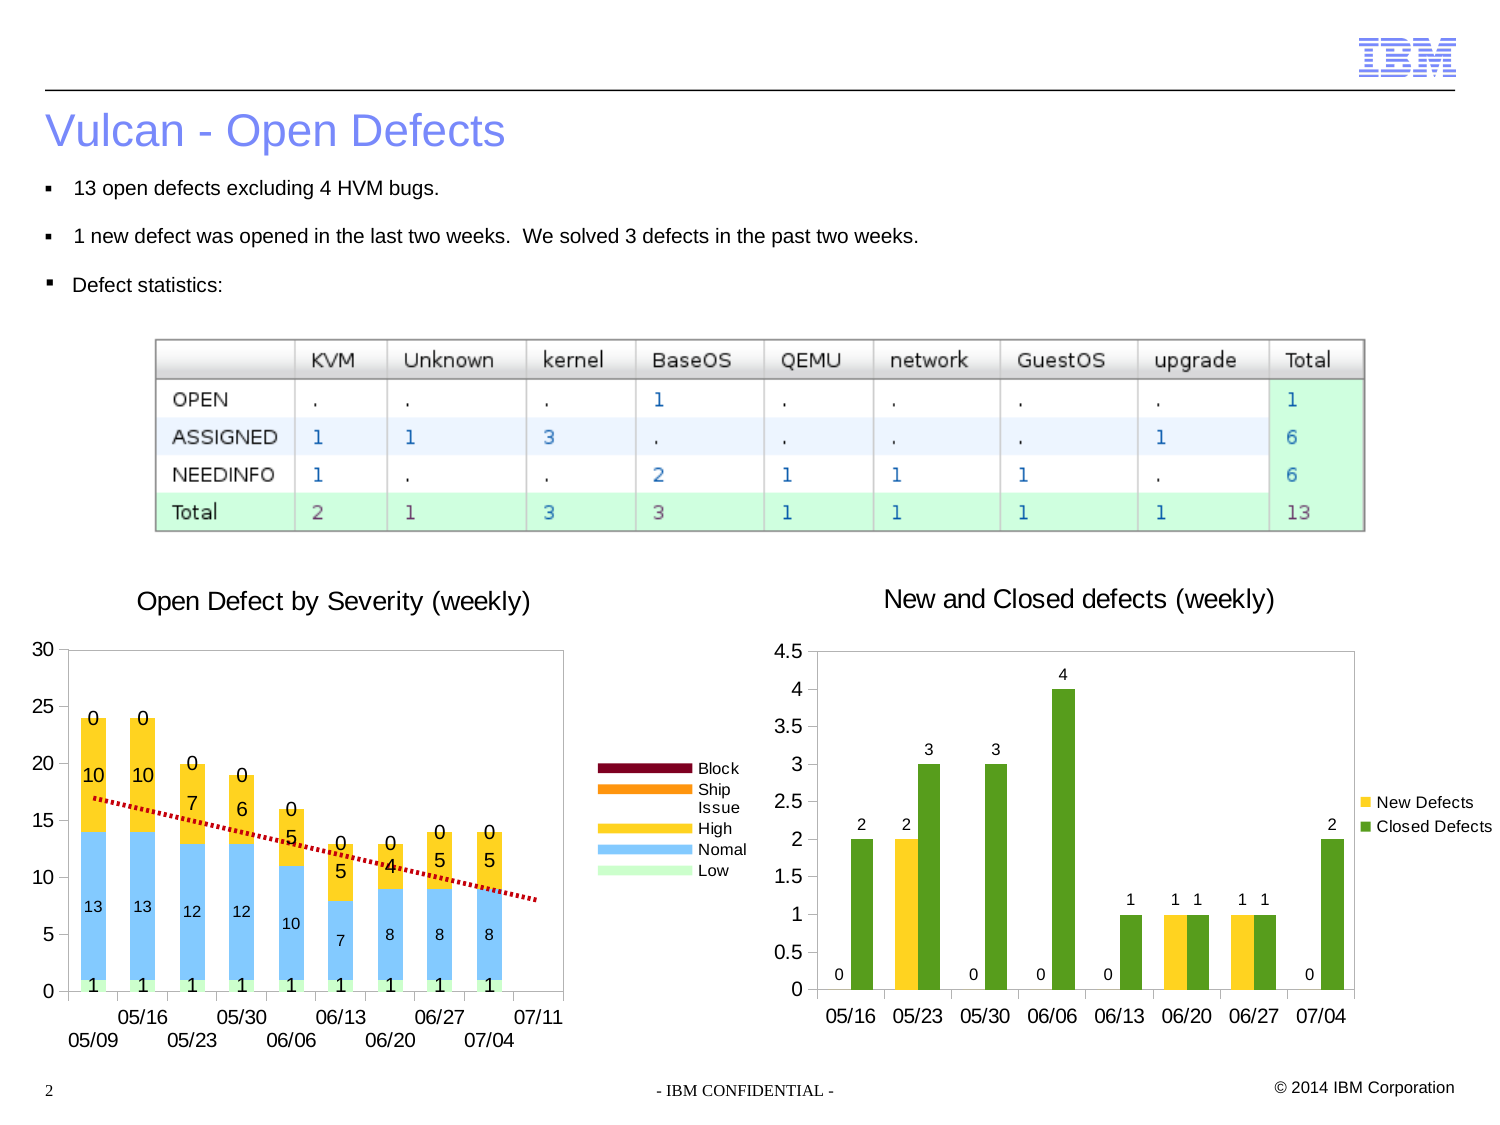

# Vulcan - Open Defects
13 open defects excluding 4 HVM bugs.
1 new defect was opened in the last two weeks. We solved 3 defects in the past two weeks.
Defect statistics:
### Chart: New and Closed defects (weekly)
| Category | New Defects | Closed Defects |
|---|---|---|
| 05/16 | 0.0 | 2.0 |
| 05/23 | 2.0 | 3.0 |
| 05/30 | 0.0 | 3.0 |
| 06/06 | 0.0 | 4.0 |
| 06/13 | 0.0 | 1.0 |
| 06/20 | 1.0 | 1.0 |
| 06/27 | 1.0 | 1.0 |
| 07/04 | 0.0 | 2.0 |
### Chart: Open Defect by Severity (weekly)
| Category | Low | Nomal | High | Ship Issue | Block | Predicted Open |
|---|---|---|---|---|---|---|
| 05/09 | 1.0 | 13.0 | 10.0 | 0.0 | 0.0 | 17.0 |
| 05/16 | 1.0 | 13.0 | 10.0 | 0.0 | 0.0 | 16.0 |
| 05/23 | 1.0 | 12.0 | 7.0 | 0.0 | 0.0 | 15.0 |
| 05/30 | 1.0 | 12.0 | 6.0 | 0.0 | 0.0 | 14.0 |
| 06/06 | 1.0 | 10.0 | 5.0 | 0.0 | 0.0 | 13.0 |
| 06/13 | 1.0 | 7.0 | 5.0 | 0.0 | 0.0 | 12.0 |
| 06/20 | 1.0 | 8.0 | 4.0 | 0.0 | 0.0 | 11.0 |
| 06/27 | 1.0 | 8.0 | 5.0 | 0.0 | 0.0 | 10.0 |
| 07/04 | 1.0 | 8.0 | 5.0 | 0.0 | 0.0 | 9.0 |
| 07/11 | None | None | None | None | None | 8.0 |2